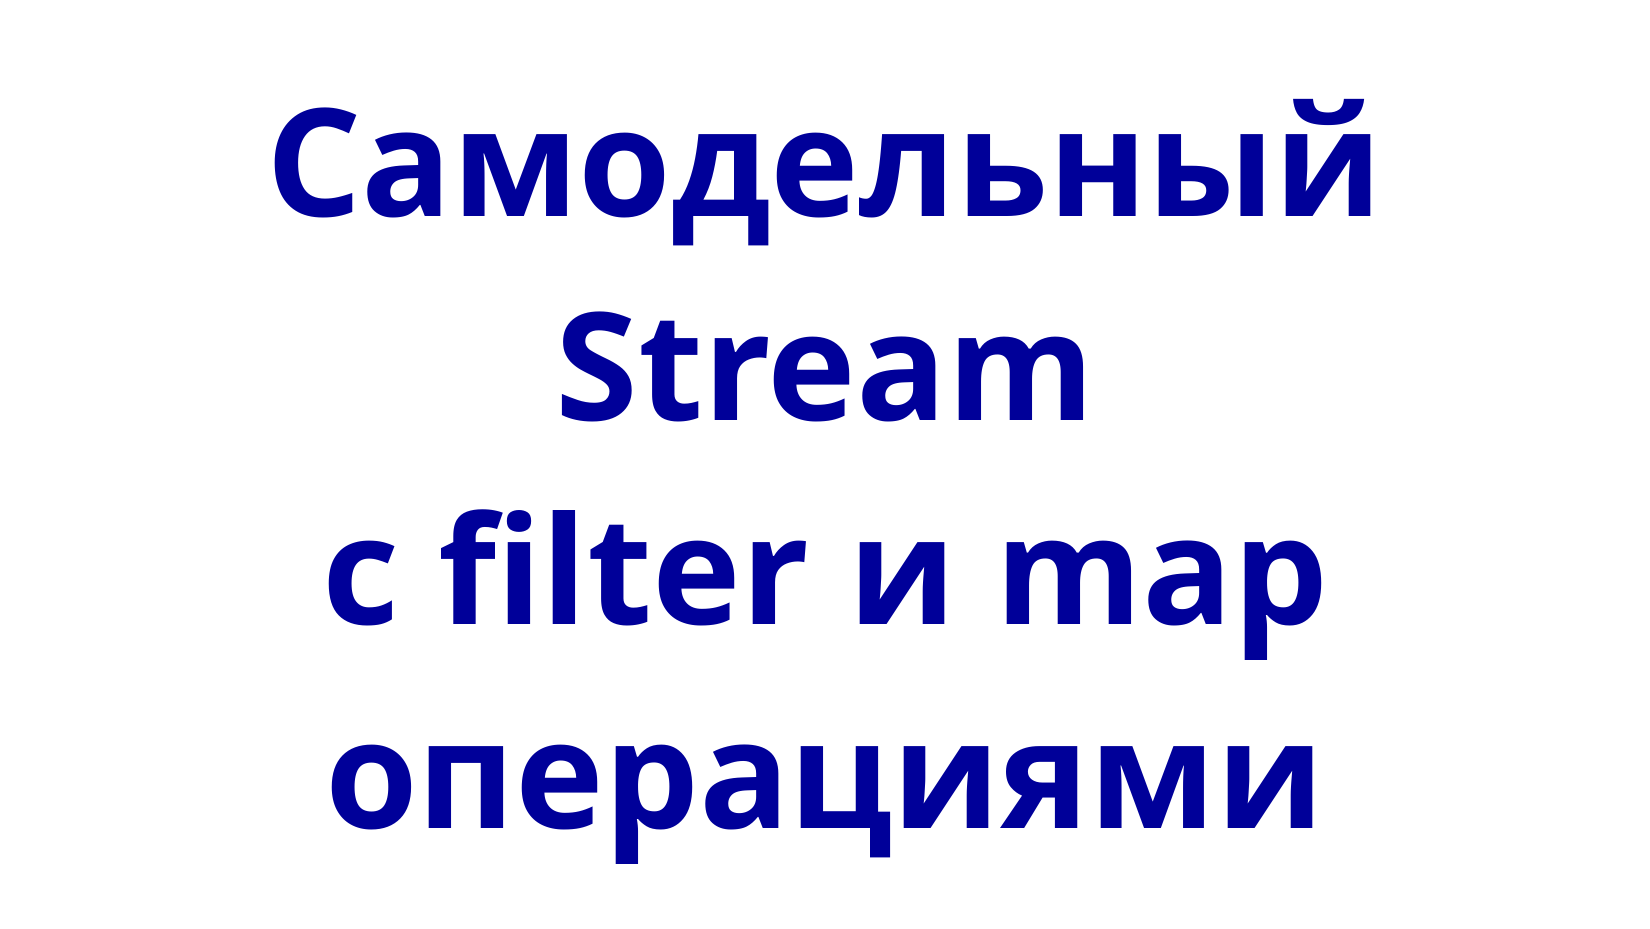

# Самодельный
Stream
с filter и map операциями